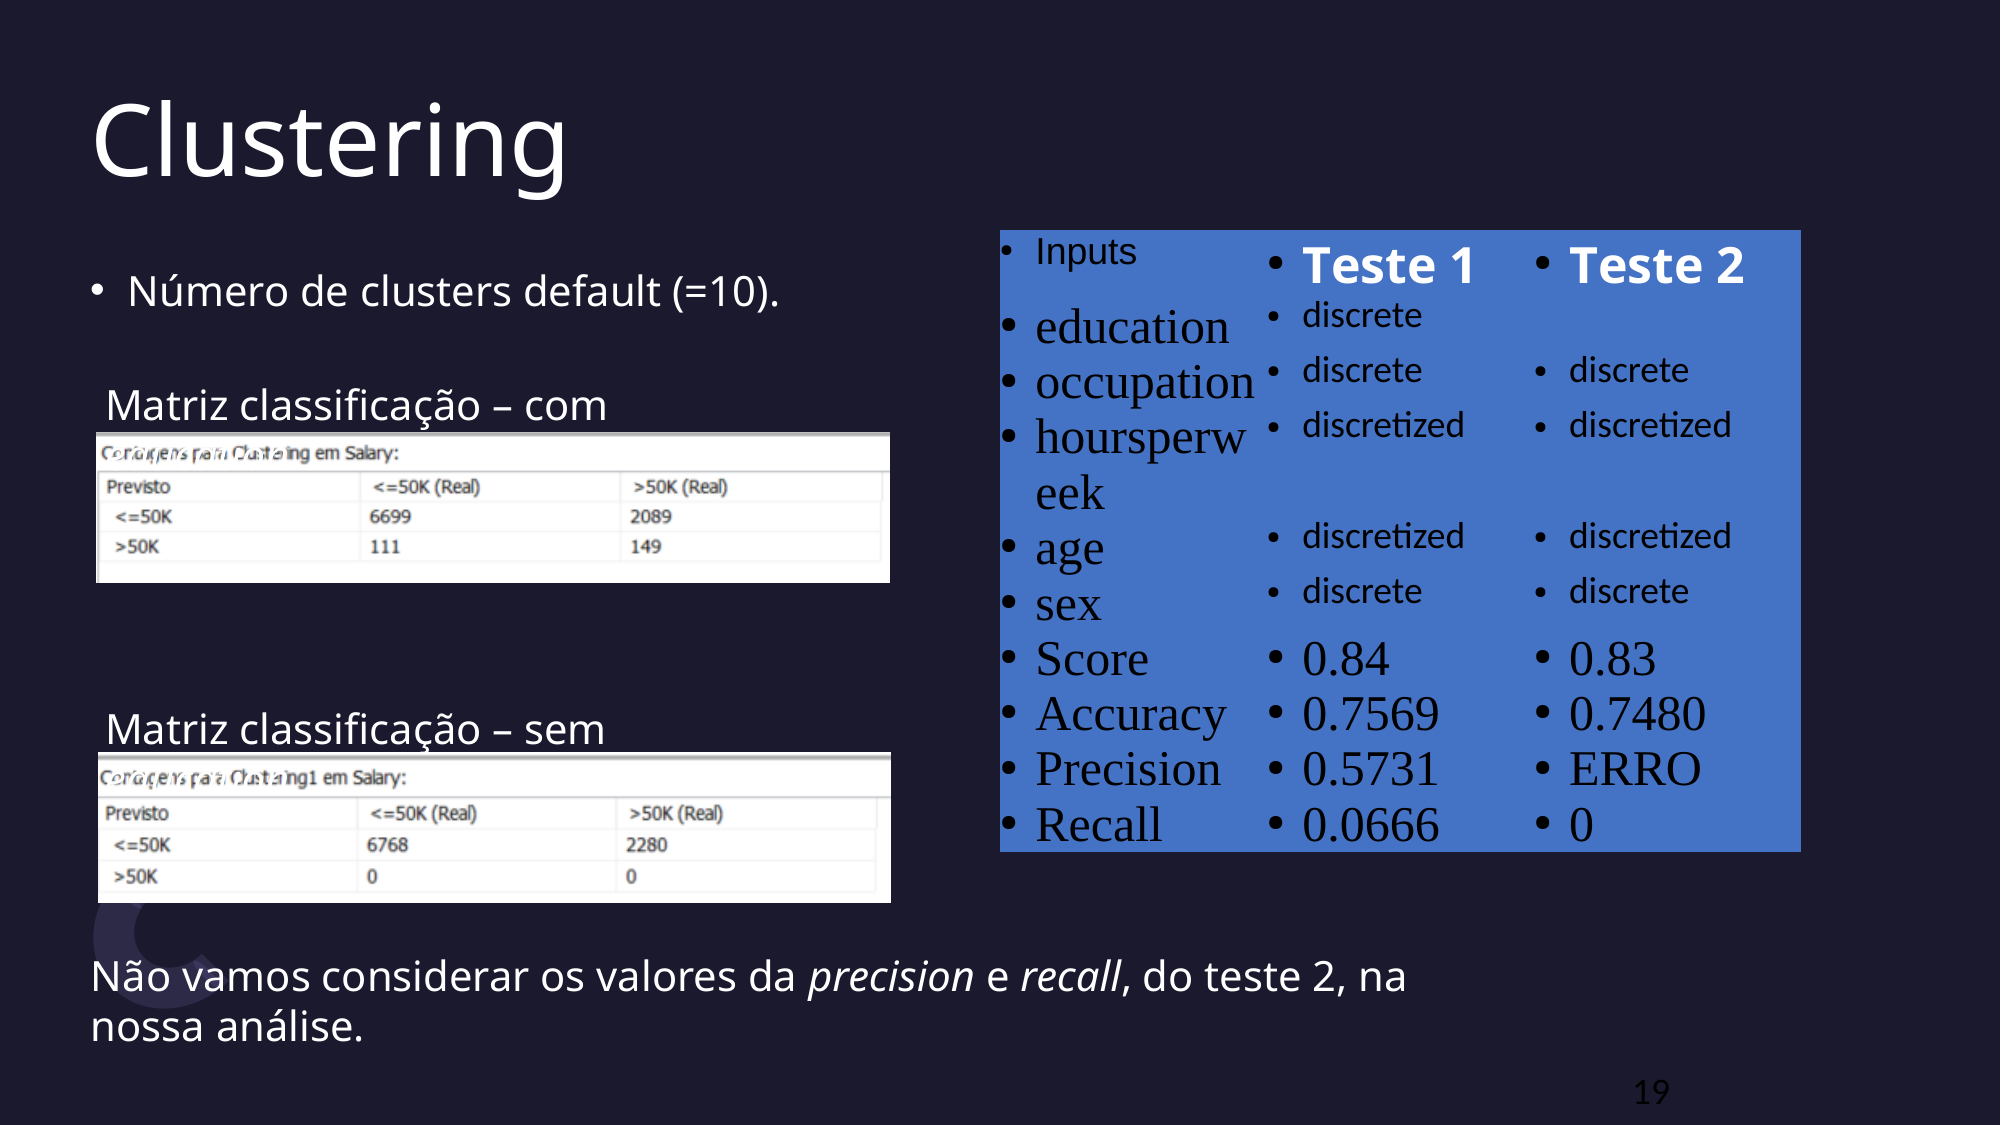

# Clustering
| Inputs | Teste 1 | Teste 2 |
| --- | --- | --- |
| education | discrete | |
| occupation | discrete | discrete |
| hoursperweek | discretized | discretized |
| age | discretized | discretized |
| sex | discrete | discrete |
| Score | 0.84 | 0.83 |
| Accuracy | 0.7569 | 0.7480 |
| Precision | 0.5731 | ERRO |
| Recall | 0.0666 | 0 |
Número de clusters default (=10).
Matriz classificação – com education
Matriz classificação – sem education
Não vamos considerar os valores da precision e recall, do teste 2, na nossa análise.